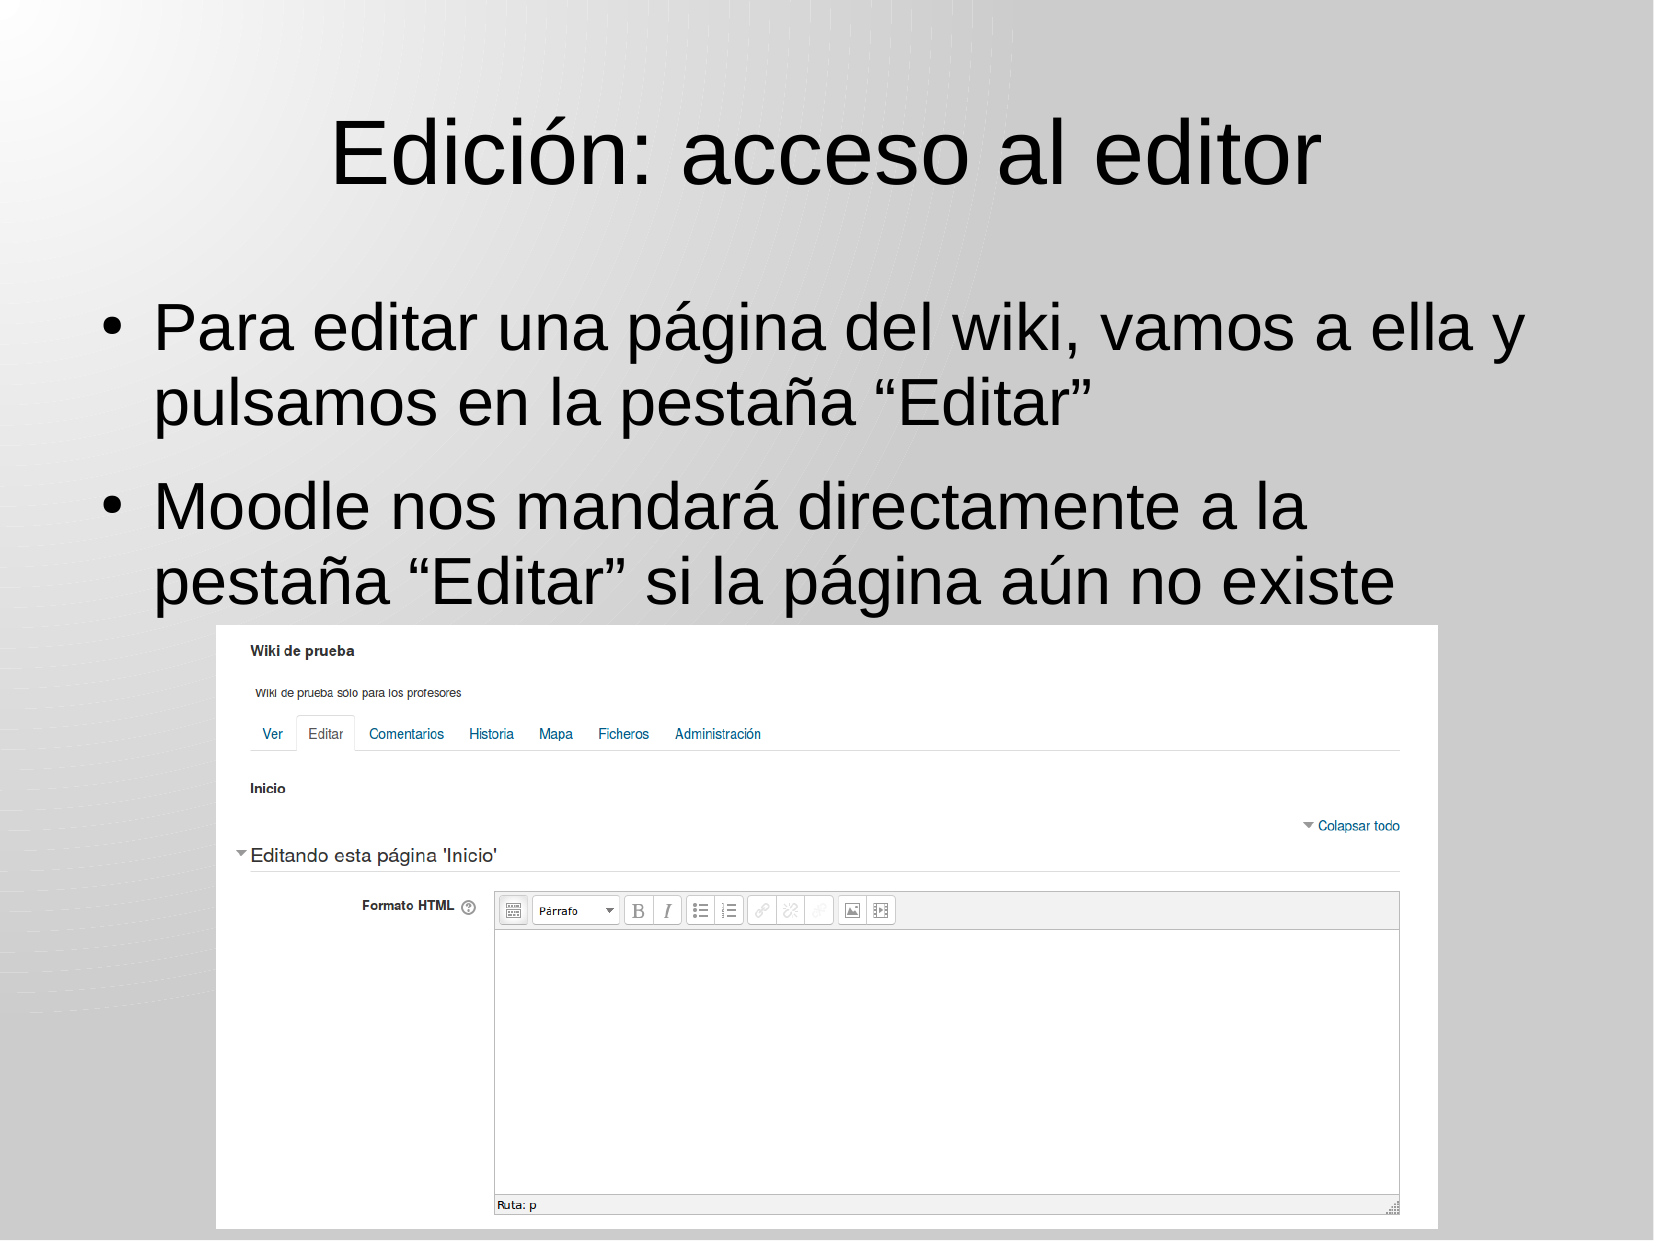

# Edición: acceso al editor
Para editar una página del wiki, vamos a ella y pulsamos en la pestaña “Editar”
Moodle nos mandará directamente a la pestaña “Editar” si la página aún no existe